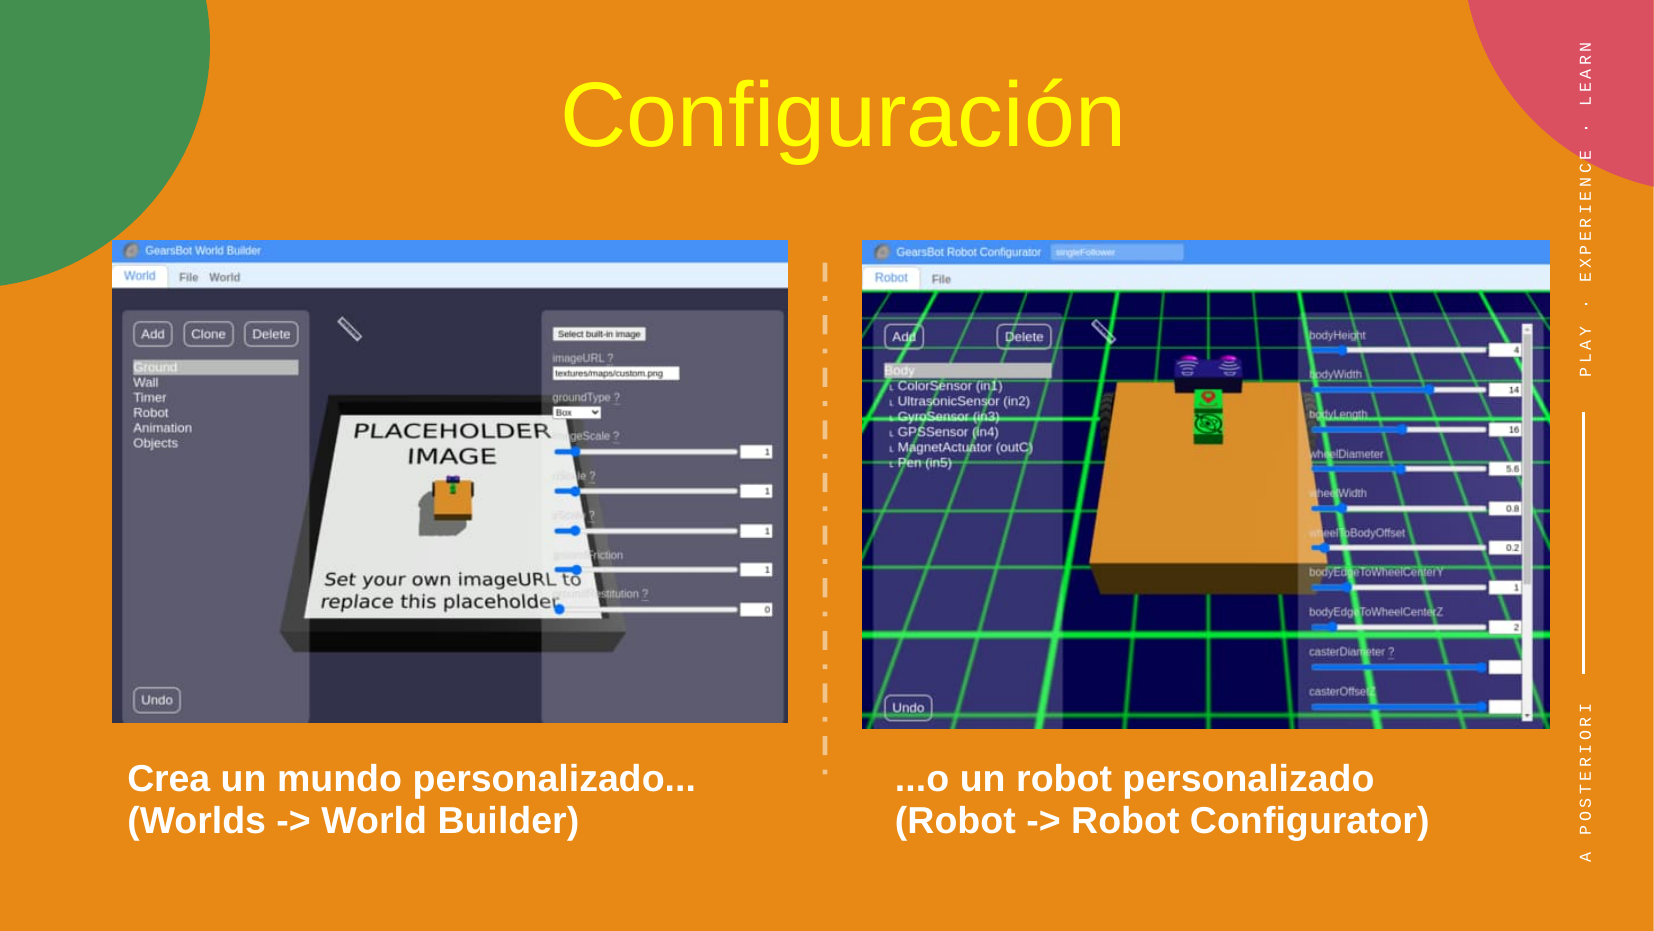

# Configuración
Crea un mundo personalizado...
(Worlds -> World Builder)
...o un robot personalizado
(Robot -> Robot Configurator)